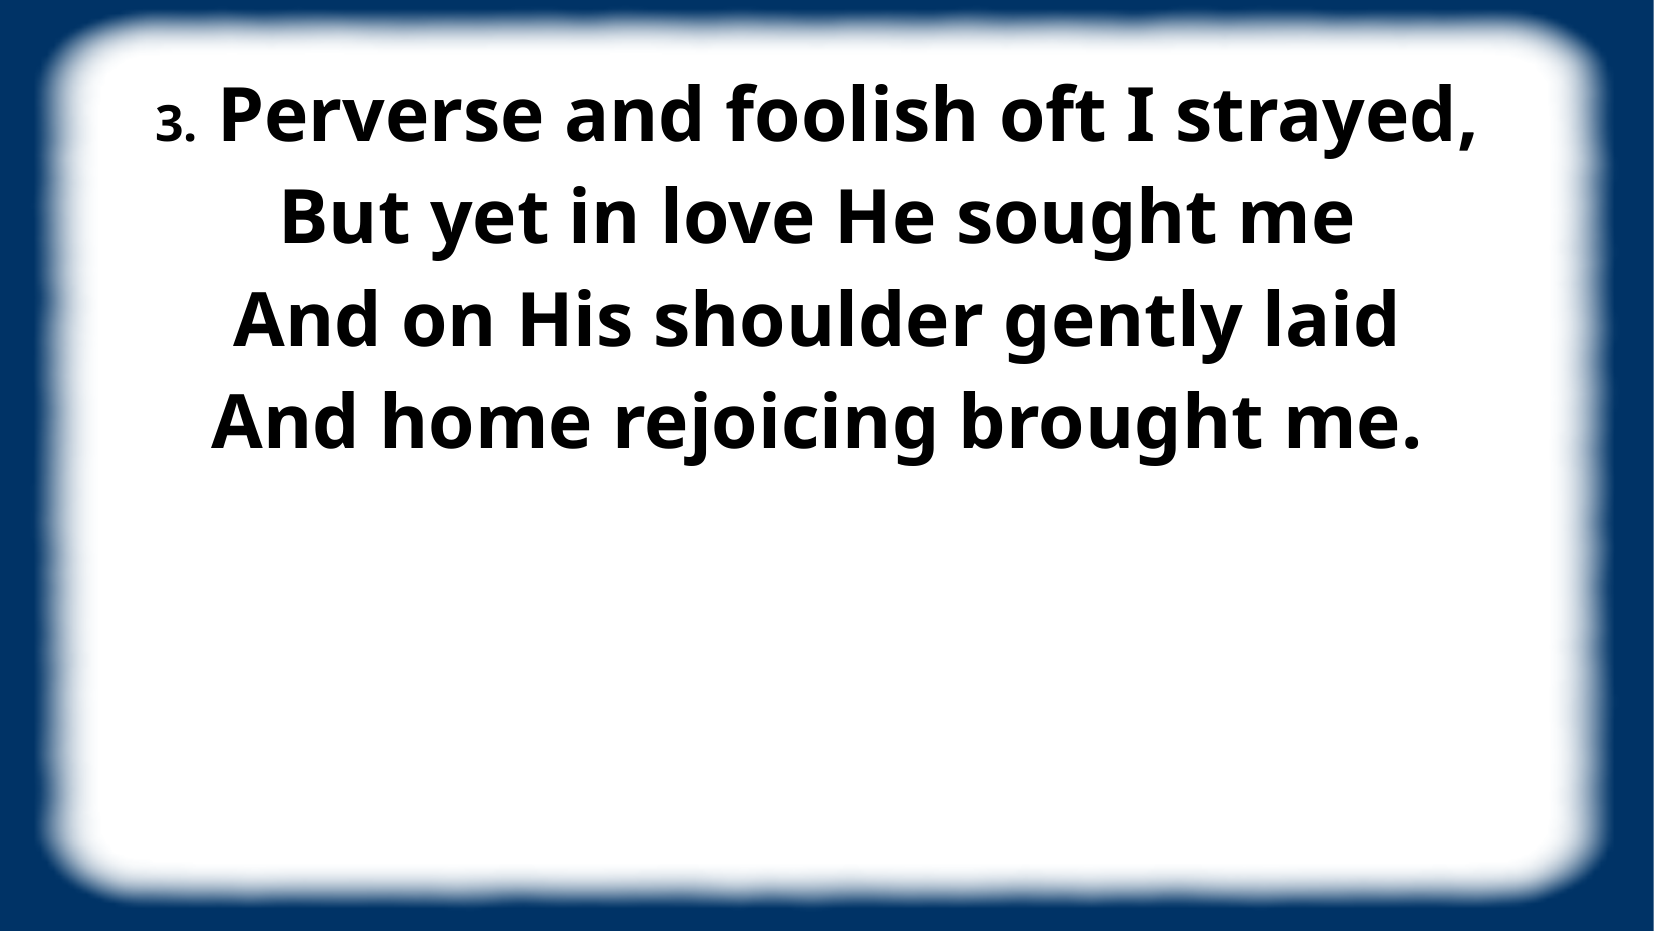

3. Perverse and foolish oft I strayed,
But yet in love He sought me
And on His shoulder gently laid
And home rejoicing brought me.